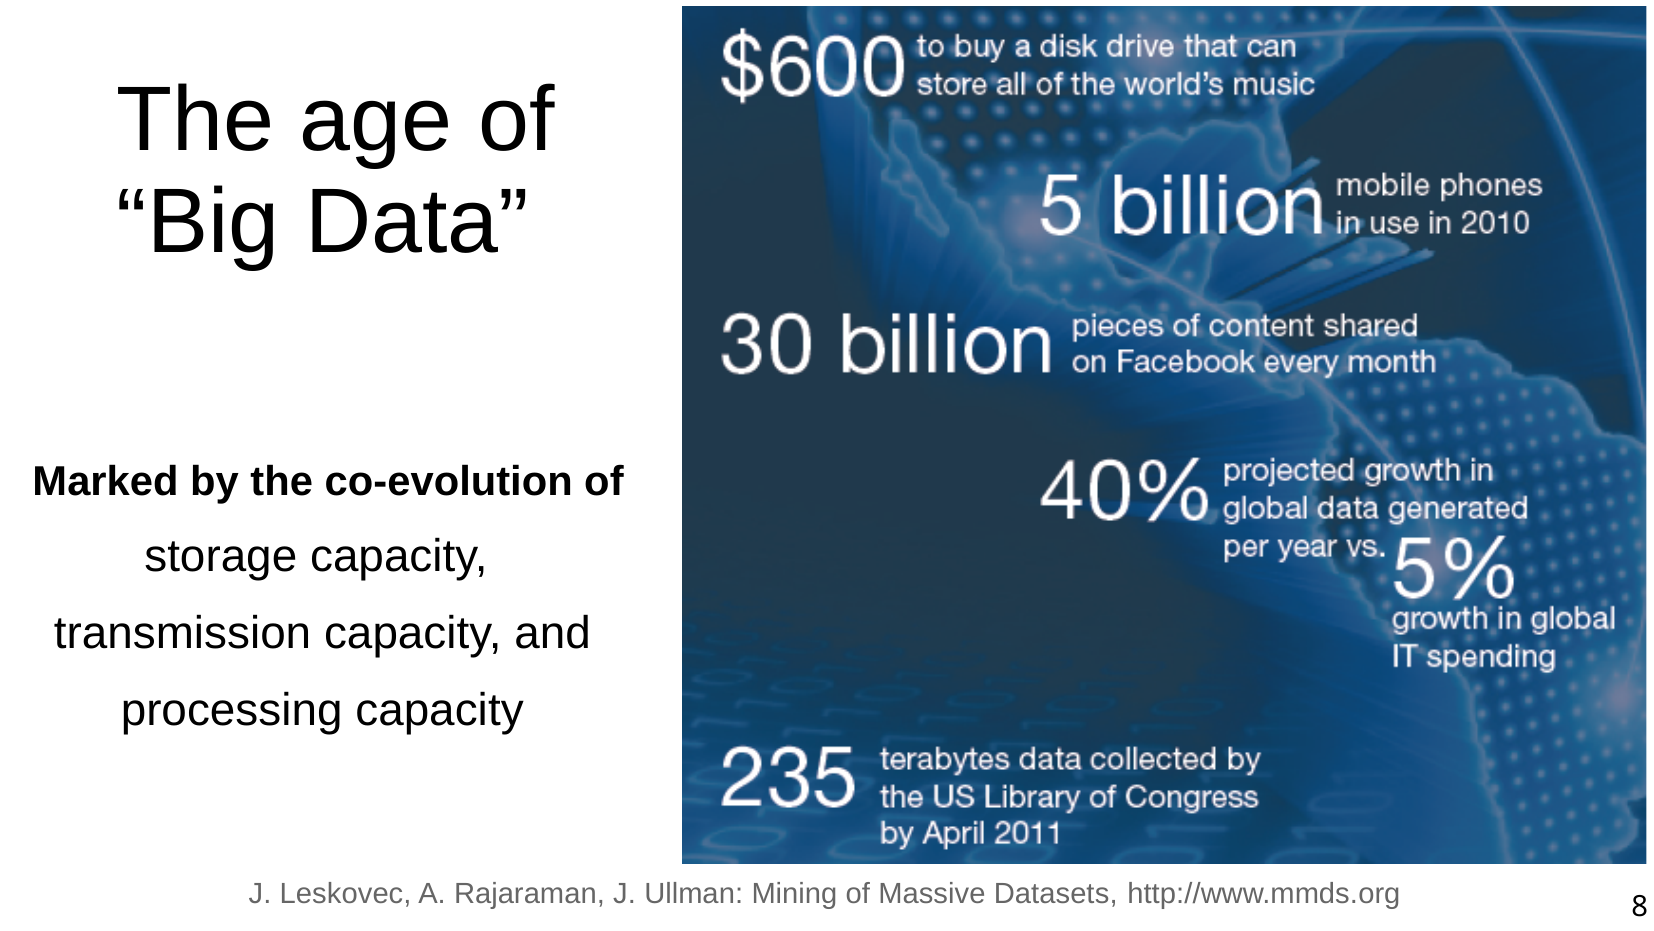

The age of
“Big Data”
# Marked by the co-evolution of storage capacity, transmission capacity, and processing capacity
J. Leskovec, A. Rajaraman, J. Ullman: Mining of Massive Datasets, http://www.mmds.org
8